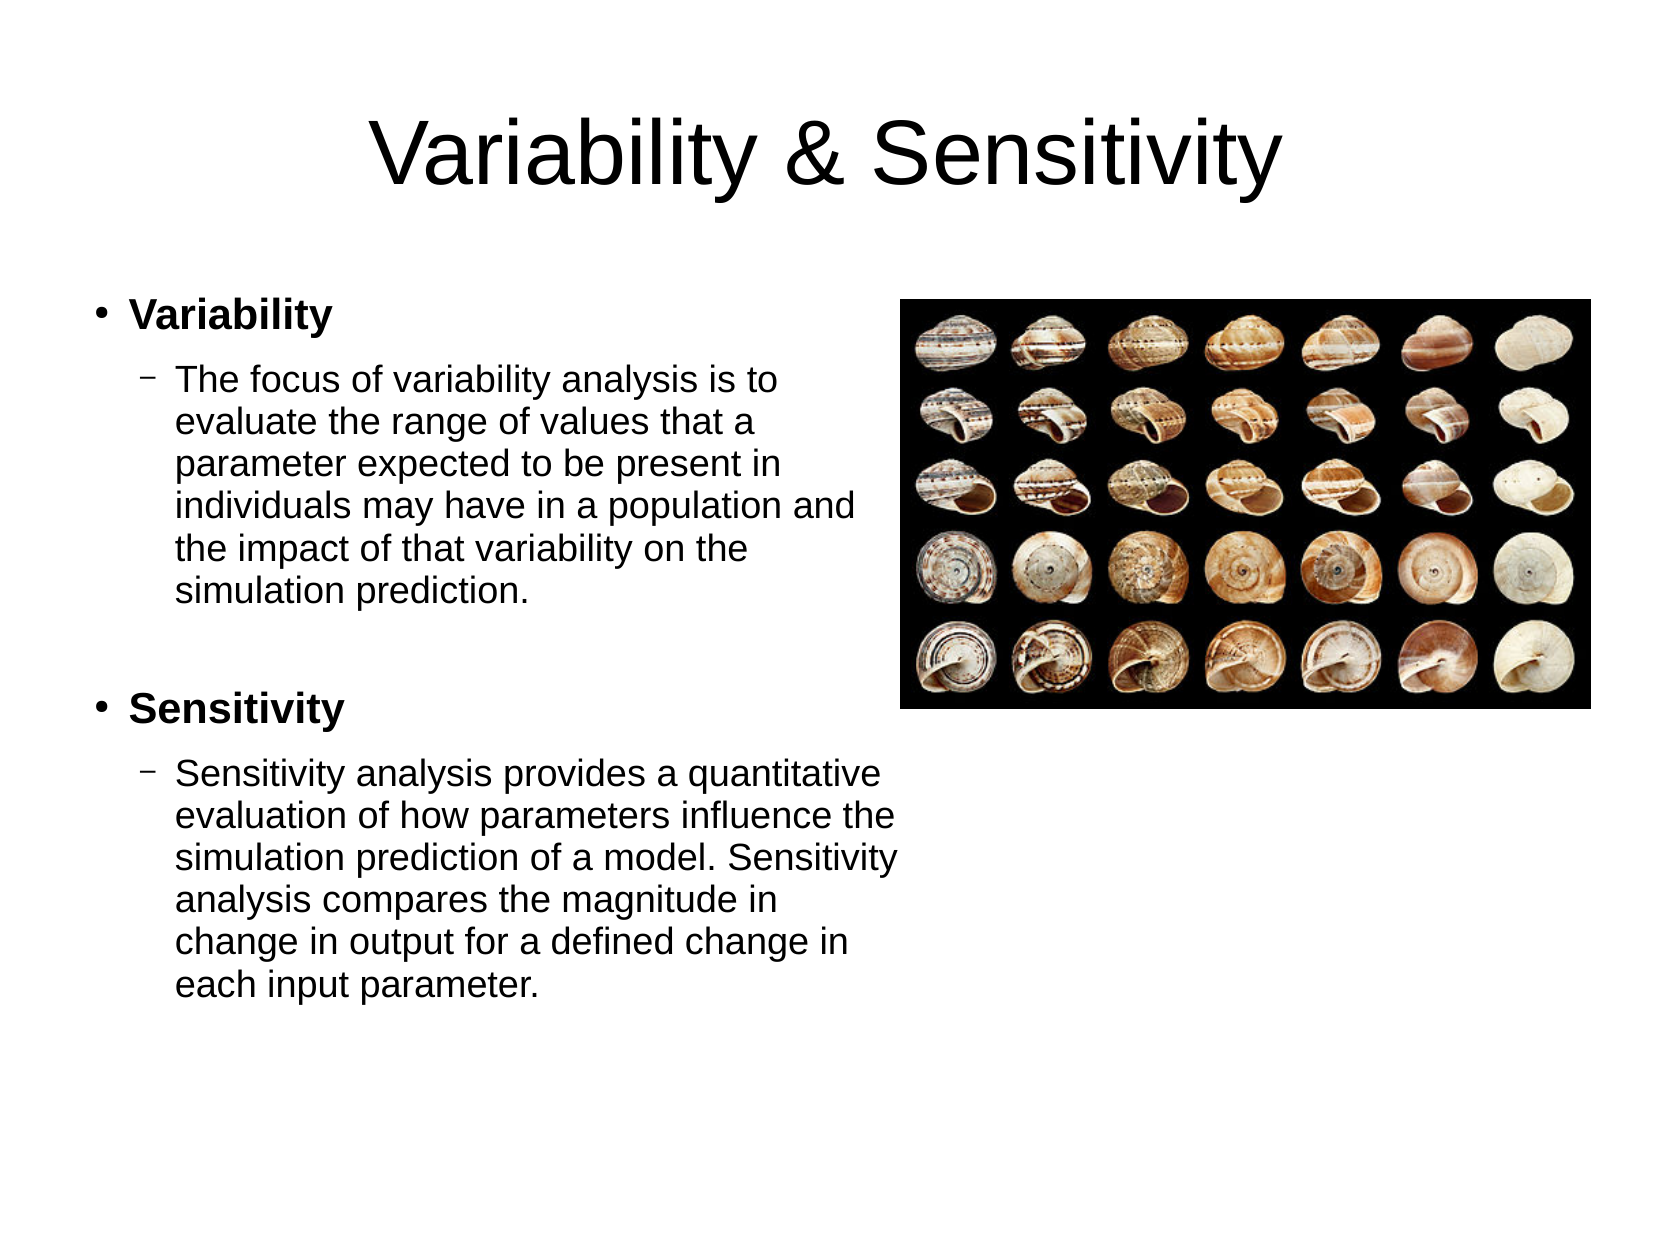

# Variability & Sensitivity
Variability
The focus of variability analysis is to evaluate the range of values that a parameter expected to be present in individuals may have in a population and the impact of that variability on the simulation prediction.
Sensitivity
Sensitivity analysis provides a quantitative evaluation of how parameters influence the simulation prediction of a model. Sensitivity analysis compares the magnitude in change in output for a defined change in each input parameter.